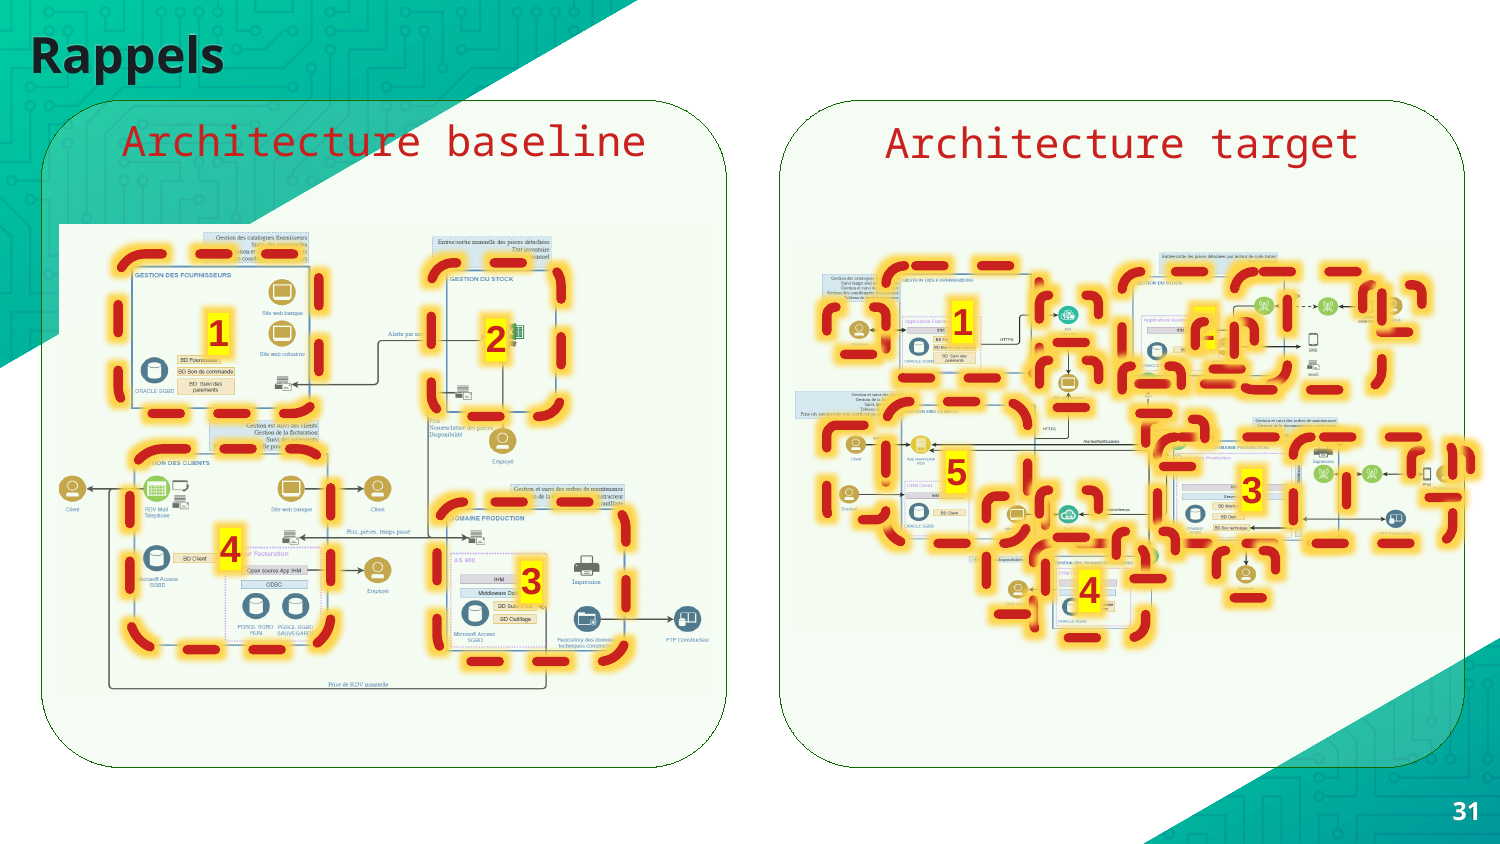

# Rappels
Architecture baseline
Architecture target
1
2
4
3
1
2
5
3
4